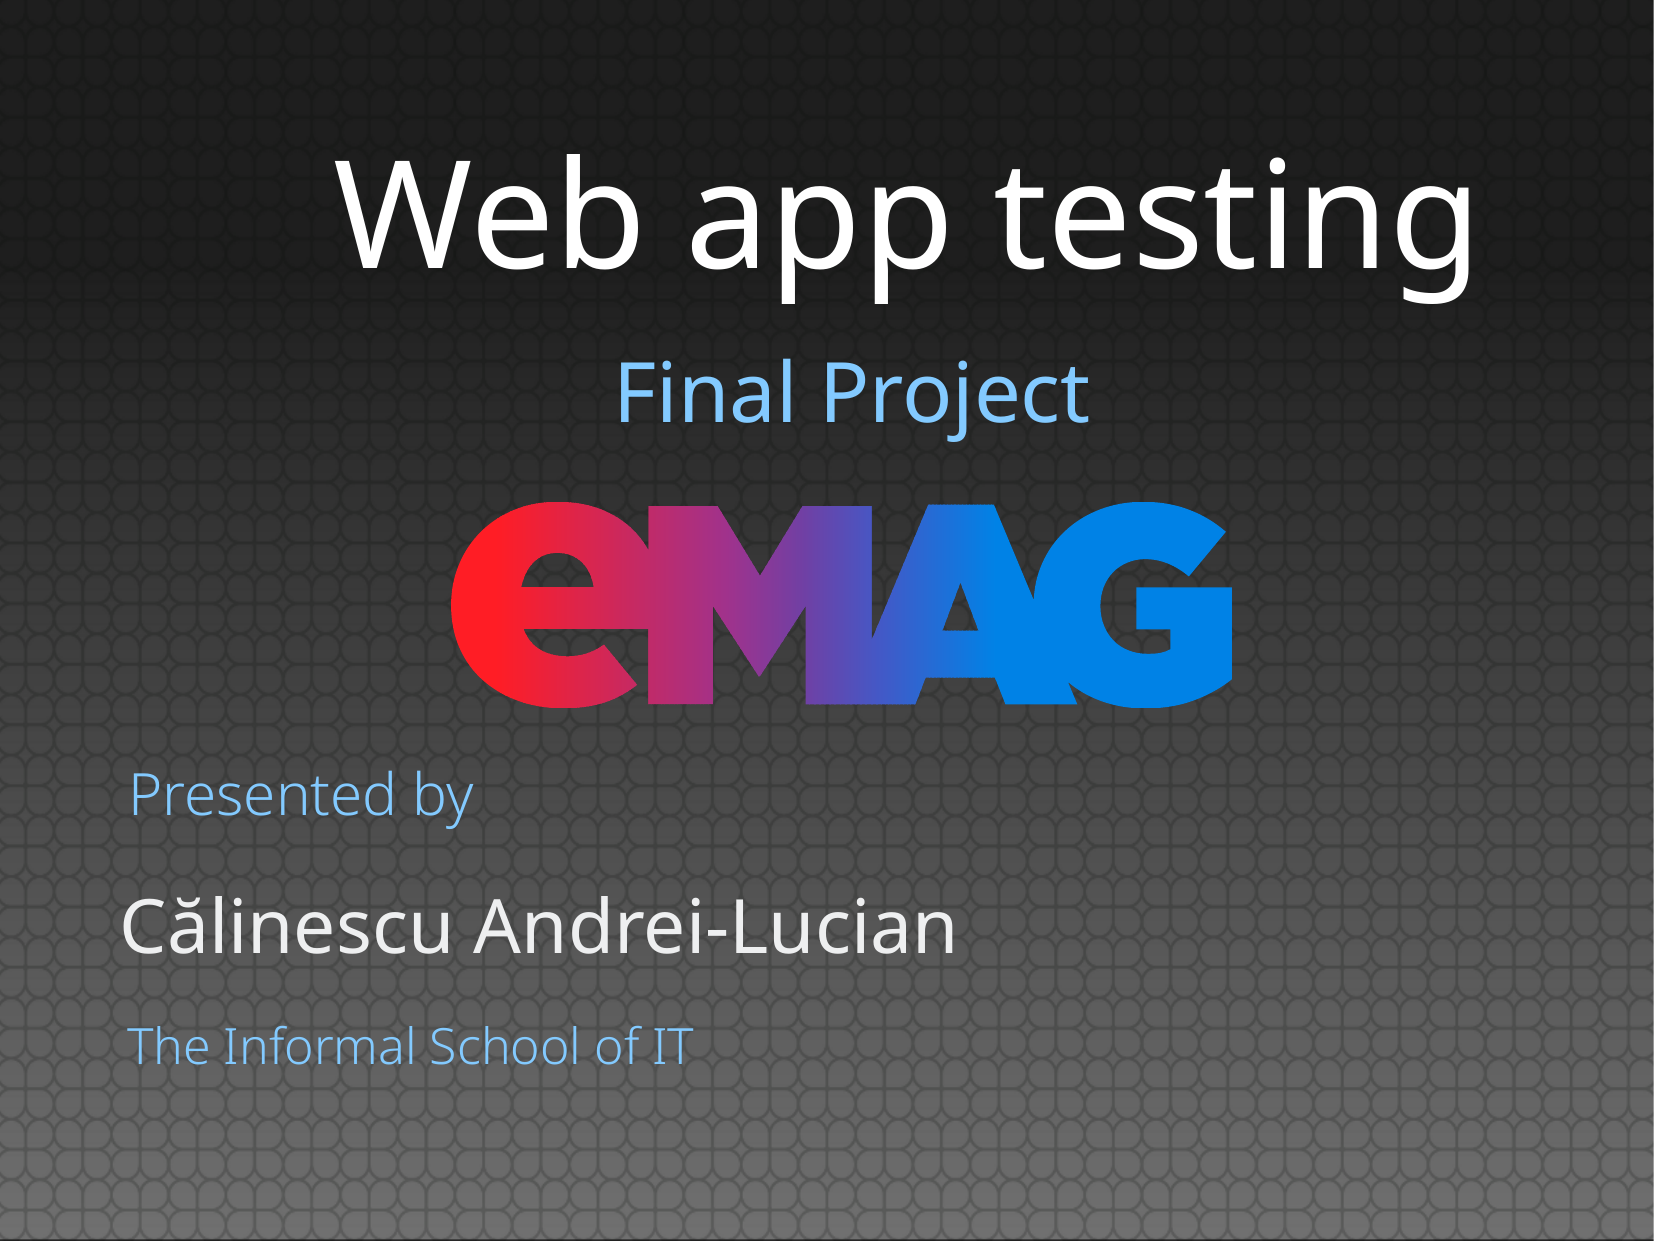

Web app testing
# Final Project
Presented by
Călinescu Andrei-Lucian
The Informal School of IT